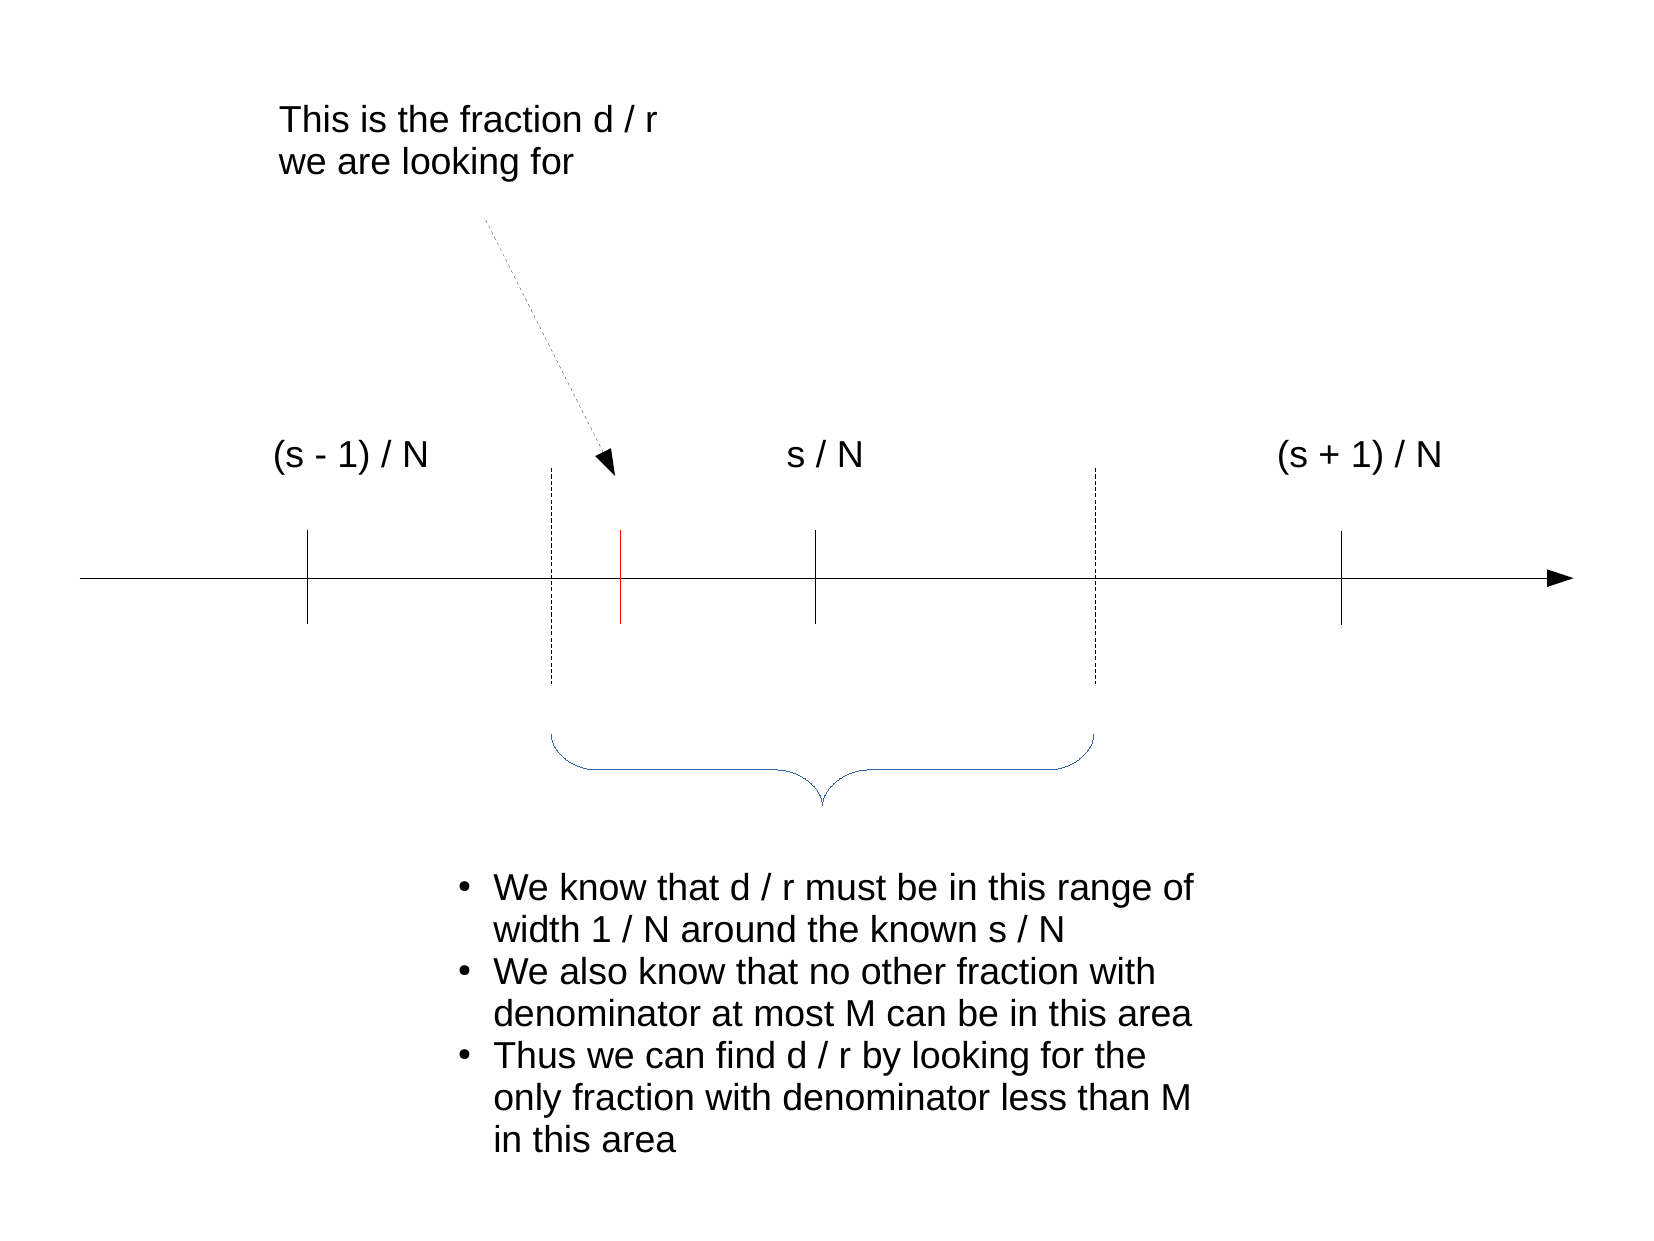

This is the fraction d / r we are looking for
(s - 1) / N
s / N
(s + 1) / N
We know that d / r must be in this range of width 1 / N around the known s / N
We also know that no other fraction with denominator at most M can be in this area
Thus we can find d / r by looking for the only fraction with denominator less than M in this area